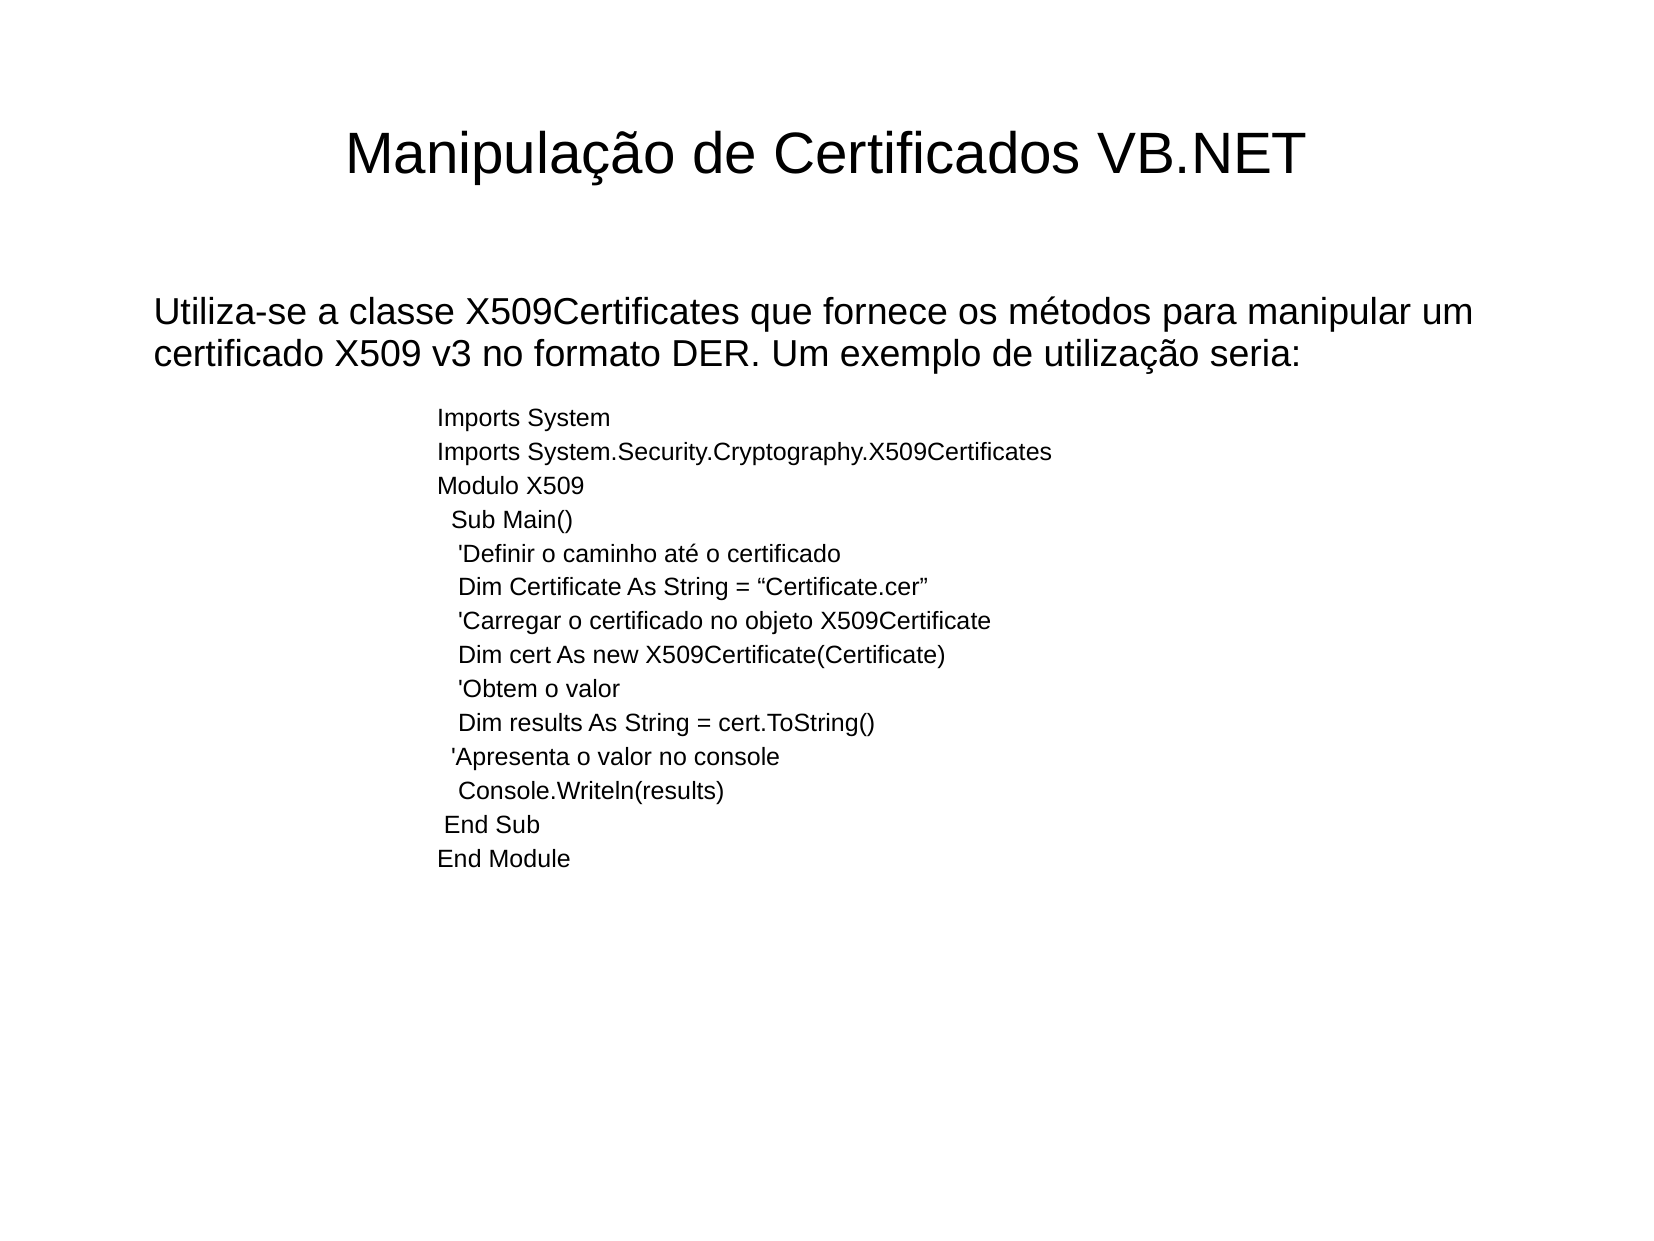

# Manipulação de Certificados VB.NET
Utiliza-se a classe X509Certificates que fornece os métodos para manipular um certificado X509 v3 no formato DER. Um exemplo de utilização seria:
Imports System
Imports System.Security.Cryptography.X509Certificates
Modulo X509
 Sub Main()
 'Definir o caminho até o certificado
 Dim Certificate As String = “Certificate.cer”
 'Carregar o certificado no objeto X509Certificate
 Dim cert As new X509Certificate(Certificate)
 'Obtem o valor
 Dim results As String = cert.ToString()
 'Apresenta o valor no console
 Console.Writeln(results)
 End Sub
End Module